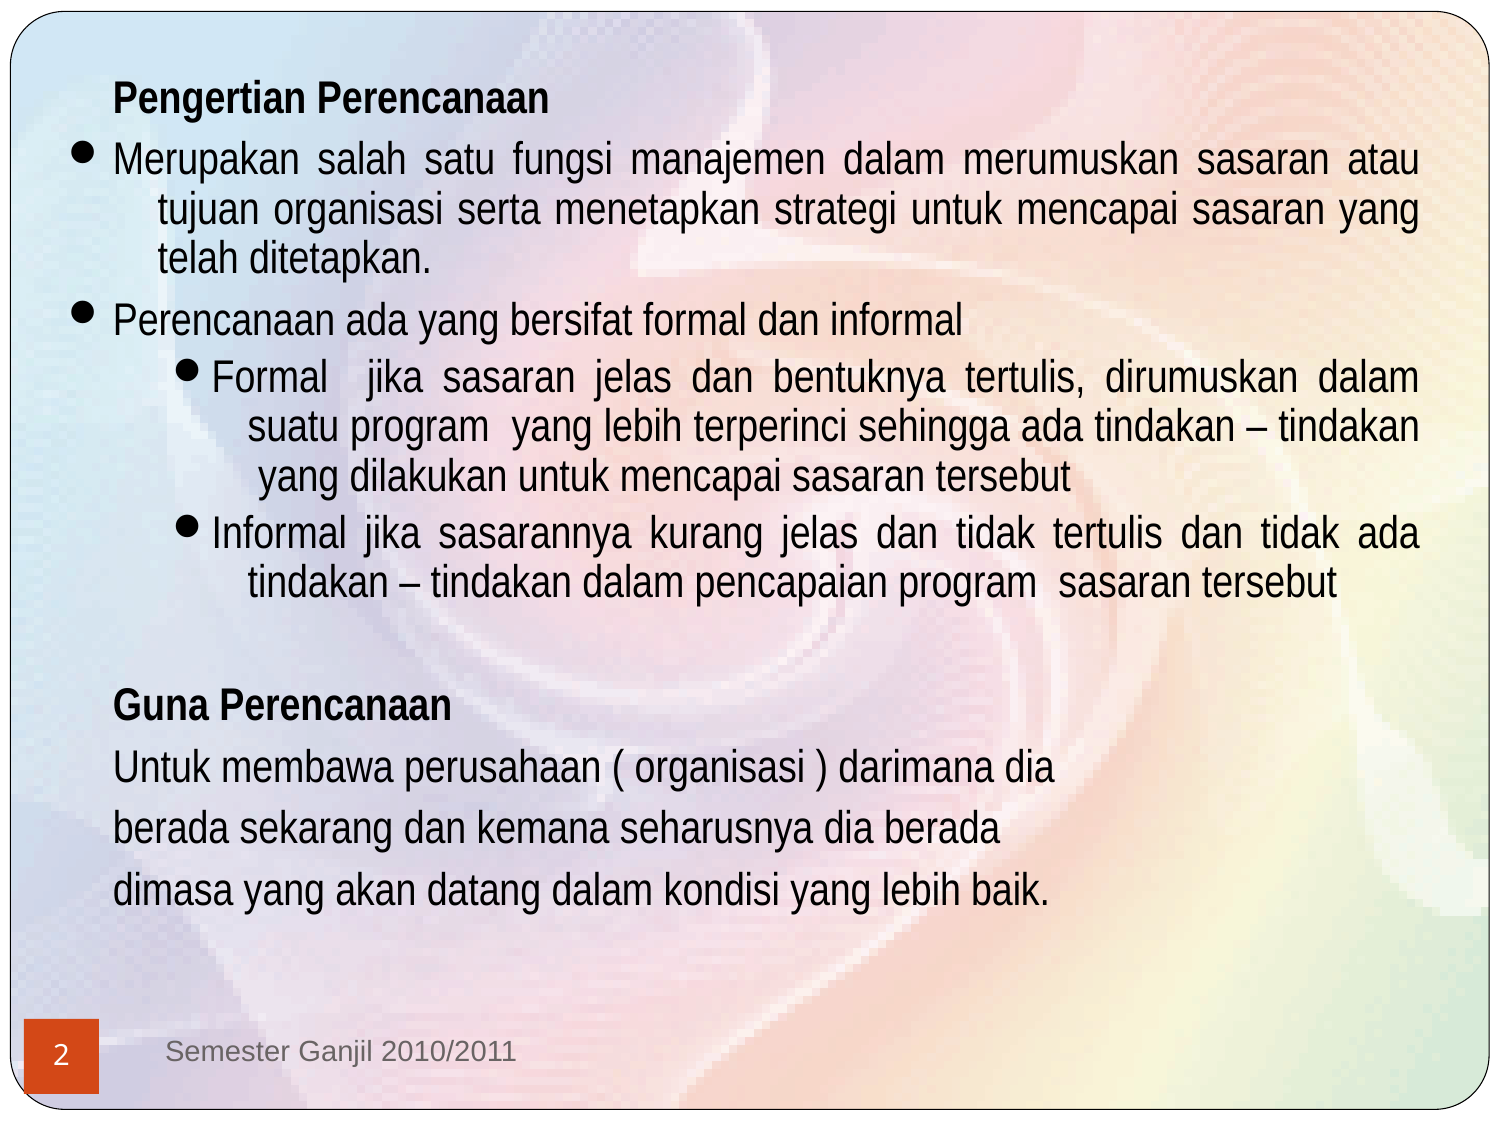

# Pengertian Perencanaan
Merupakan salah satu fungsi manajemen dalam merumuskan sasaran atau tujuan organisasi serta menetapkan strategi untuk mencapai sasaran yang telah ditetapkan.
Perencanaan ada yang bersifat formal dan informal
Formal jika sasaran jelas dan bentuknya tertulis, dirumuskan dalam suatu program yang lebih terperinci sehingga ada tindakan – tindakan yang dilakukan untuk mencapai sasaran tersebut
Informal jika sasarannya kurang jelas dan tidak tertulis dan tidak ada tindakan – tindakan dalam pencapaian program sasaran tersebut
Guna Perencanaan
Untuk membawa perusahaan ( organisasi ) darimana dia
berada sekarang dan kemana seharusnya dia berada
dimasa yang akan datang dalam kondisi yang lebih baik.
Semester Ganjil 2010/2011